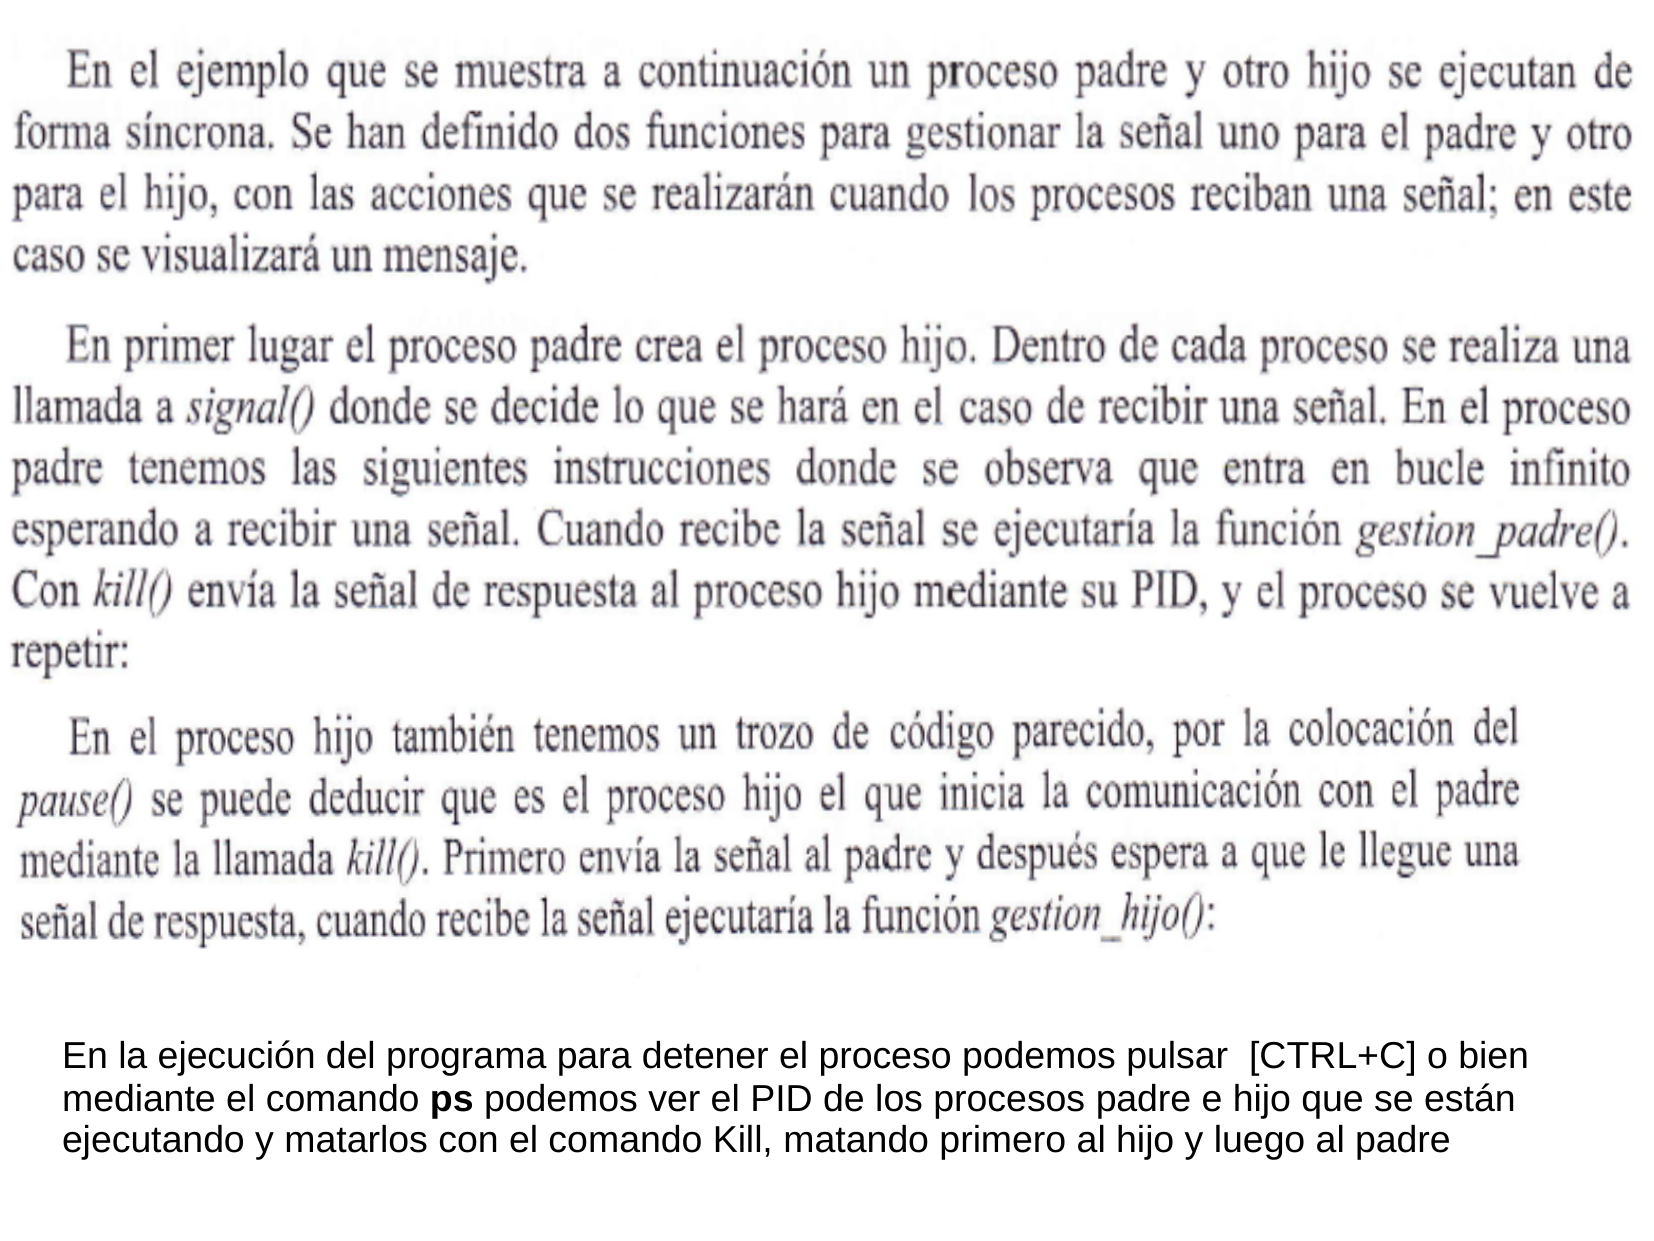

Ejemplo13
En la ejecución del programa para detener el proceso podemos pulsar [CTRL+C] o bien mediante el comando ps podemos ver el PID de los procesos padre e hijo que se están ejecutando y matarlos con el comando Kill, matando primero al hijo y luego al padre